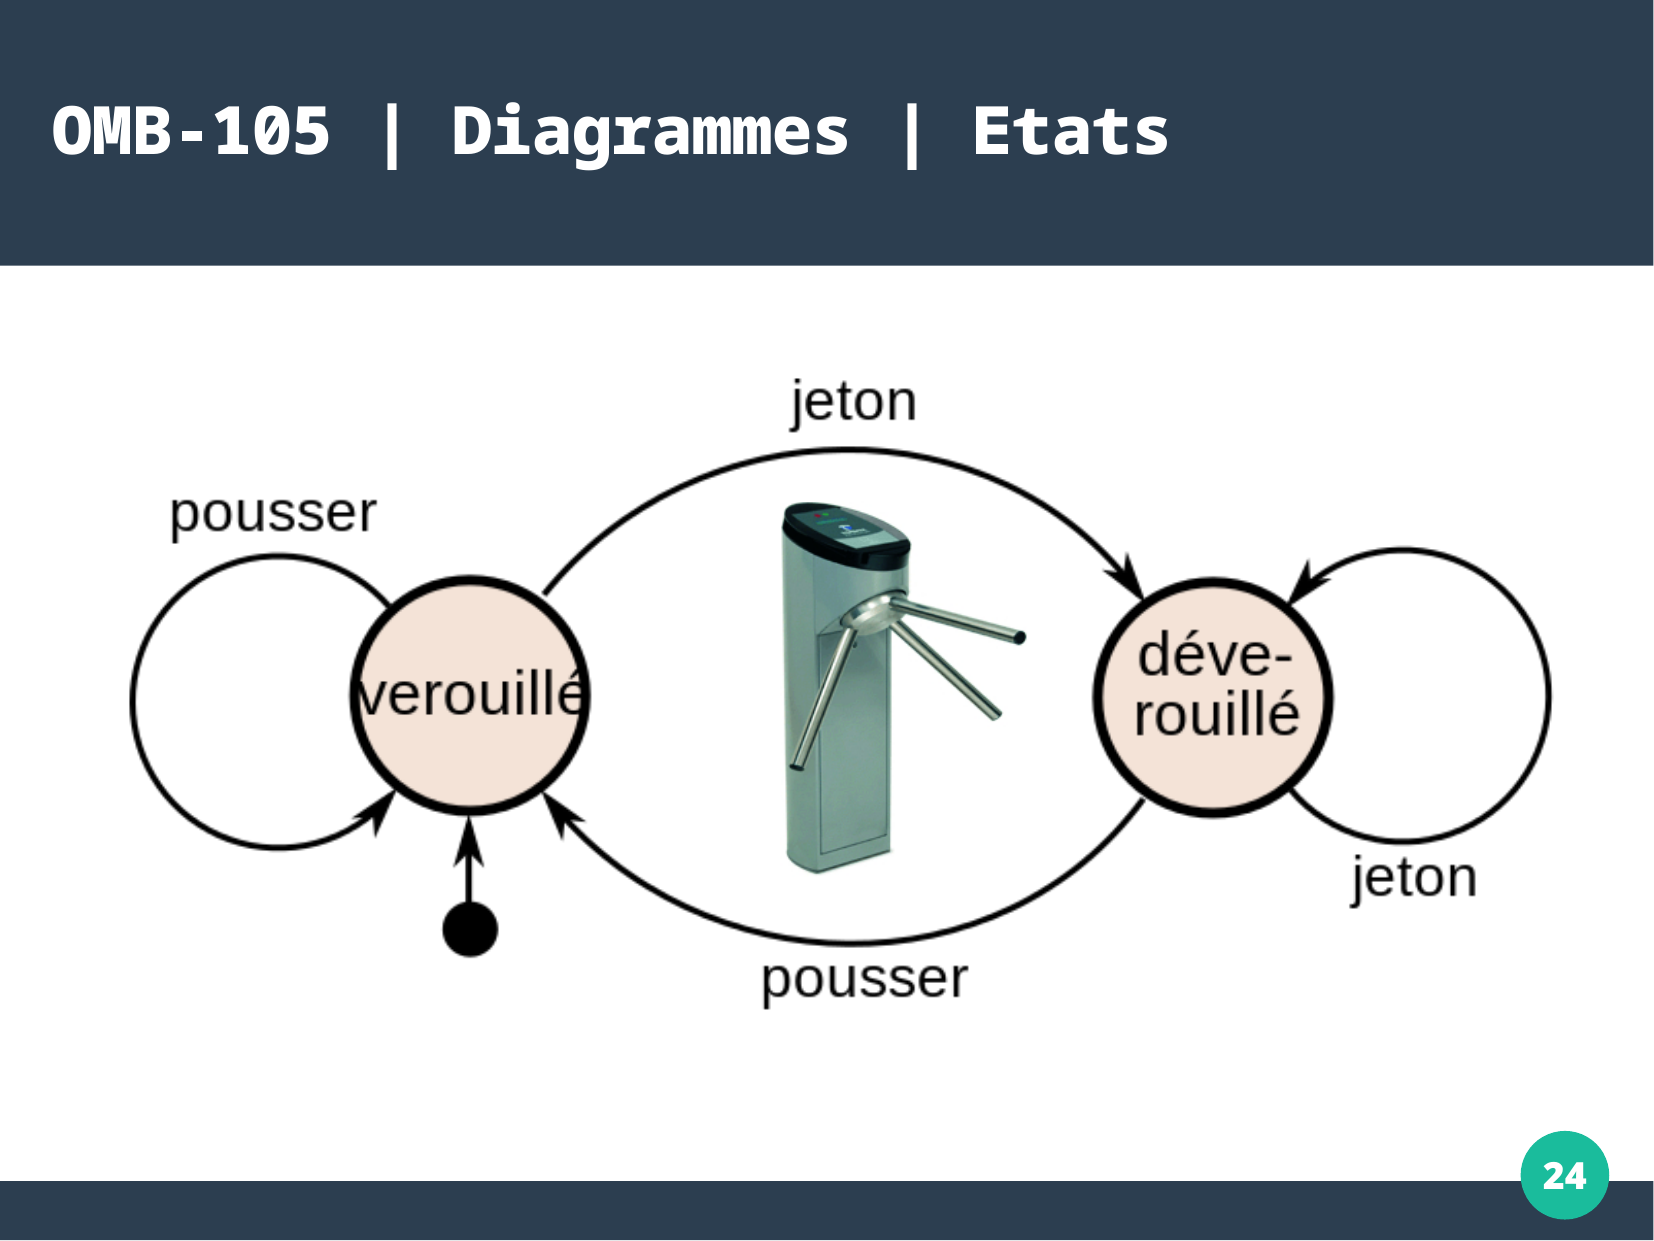

# OMB-105 | Diagrammes | Etats
24